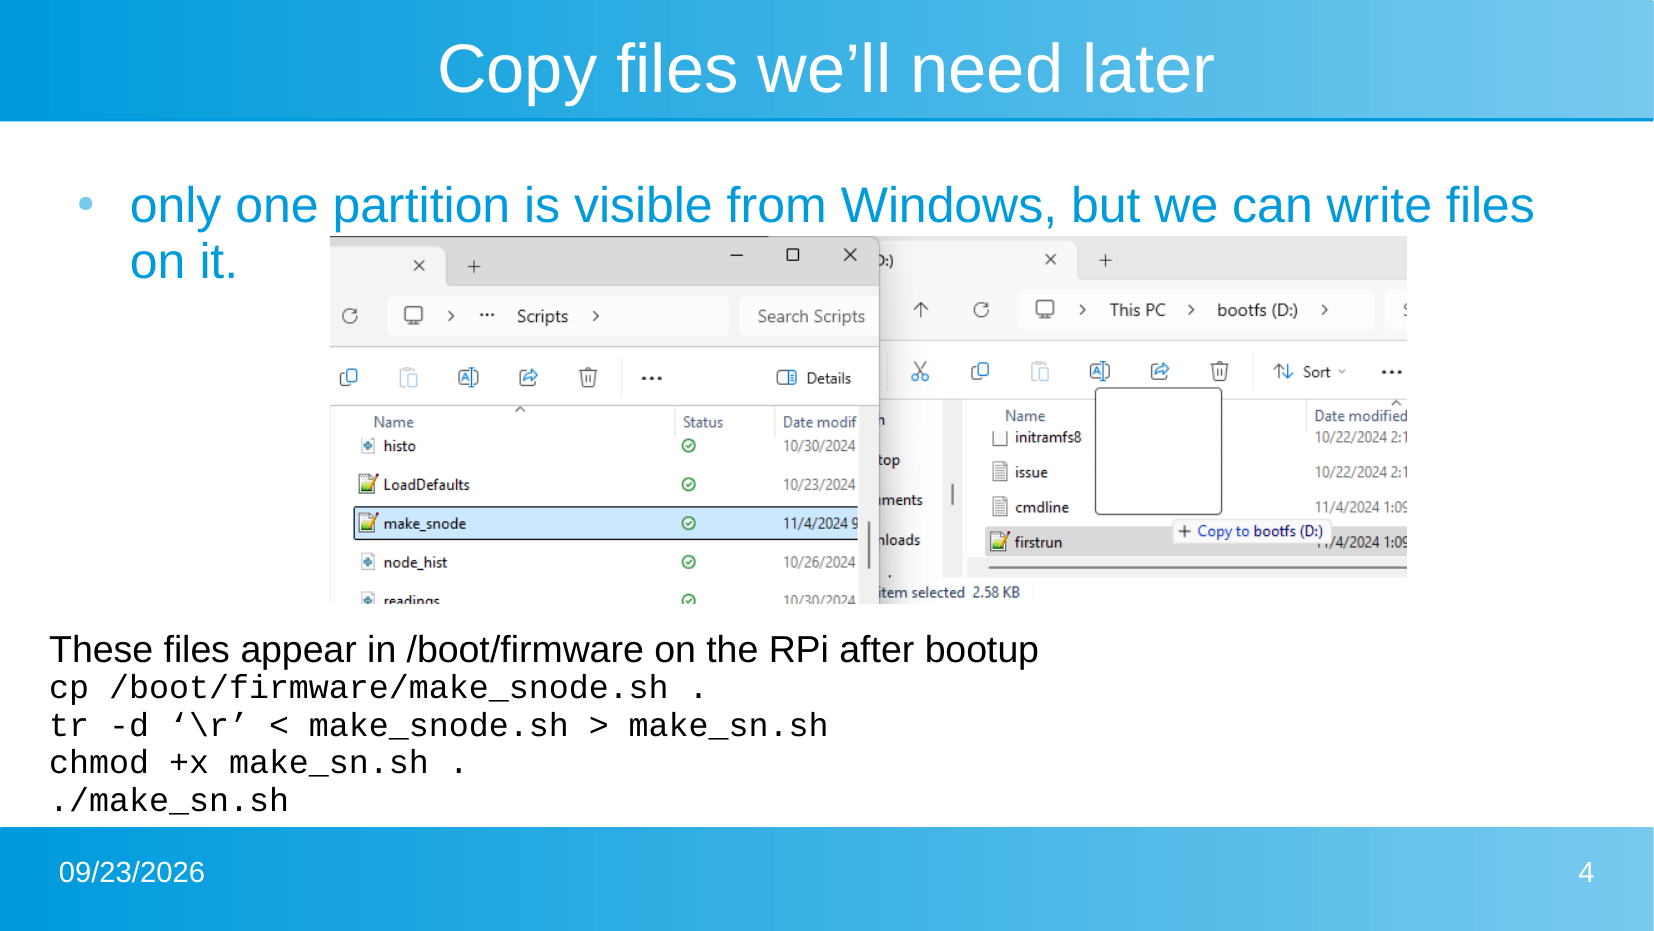

# Copy files we’ll need later
only one partition is visible from Windows, but we can write files on it.
These files appear in /boot/firmware on the RPi after bootup
cp /boot/firmware/make_snode.sh .
tr -d ‘\r’ < make_snode.sh > make_sn.sh
chmod +x make_sn.sh .
./make_sn.sh
4